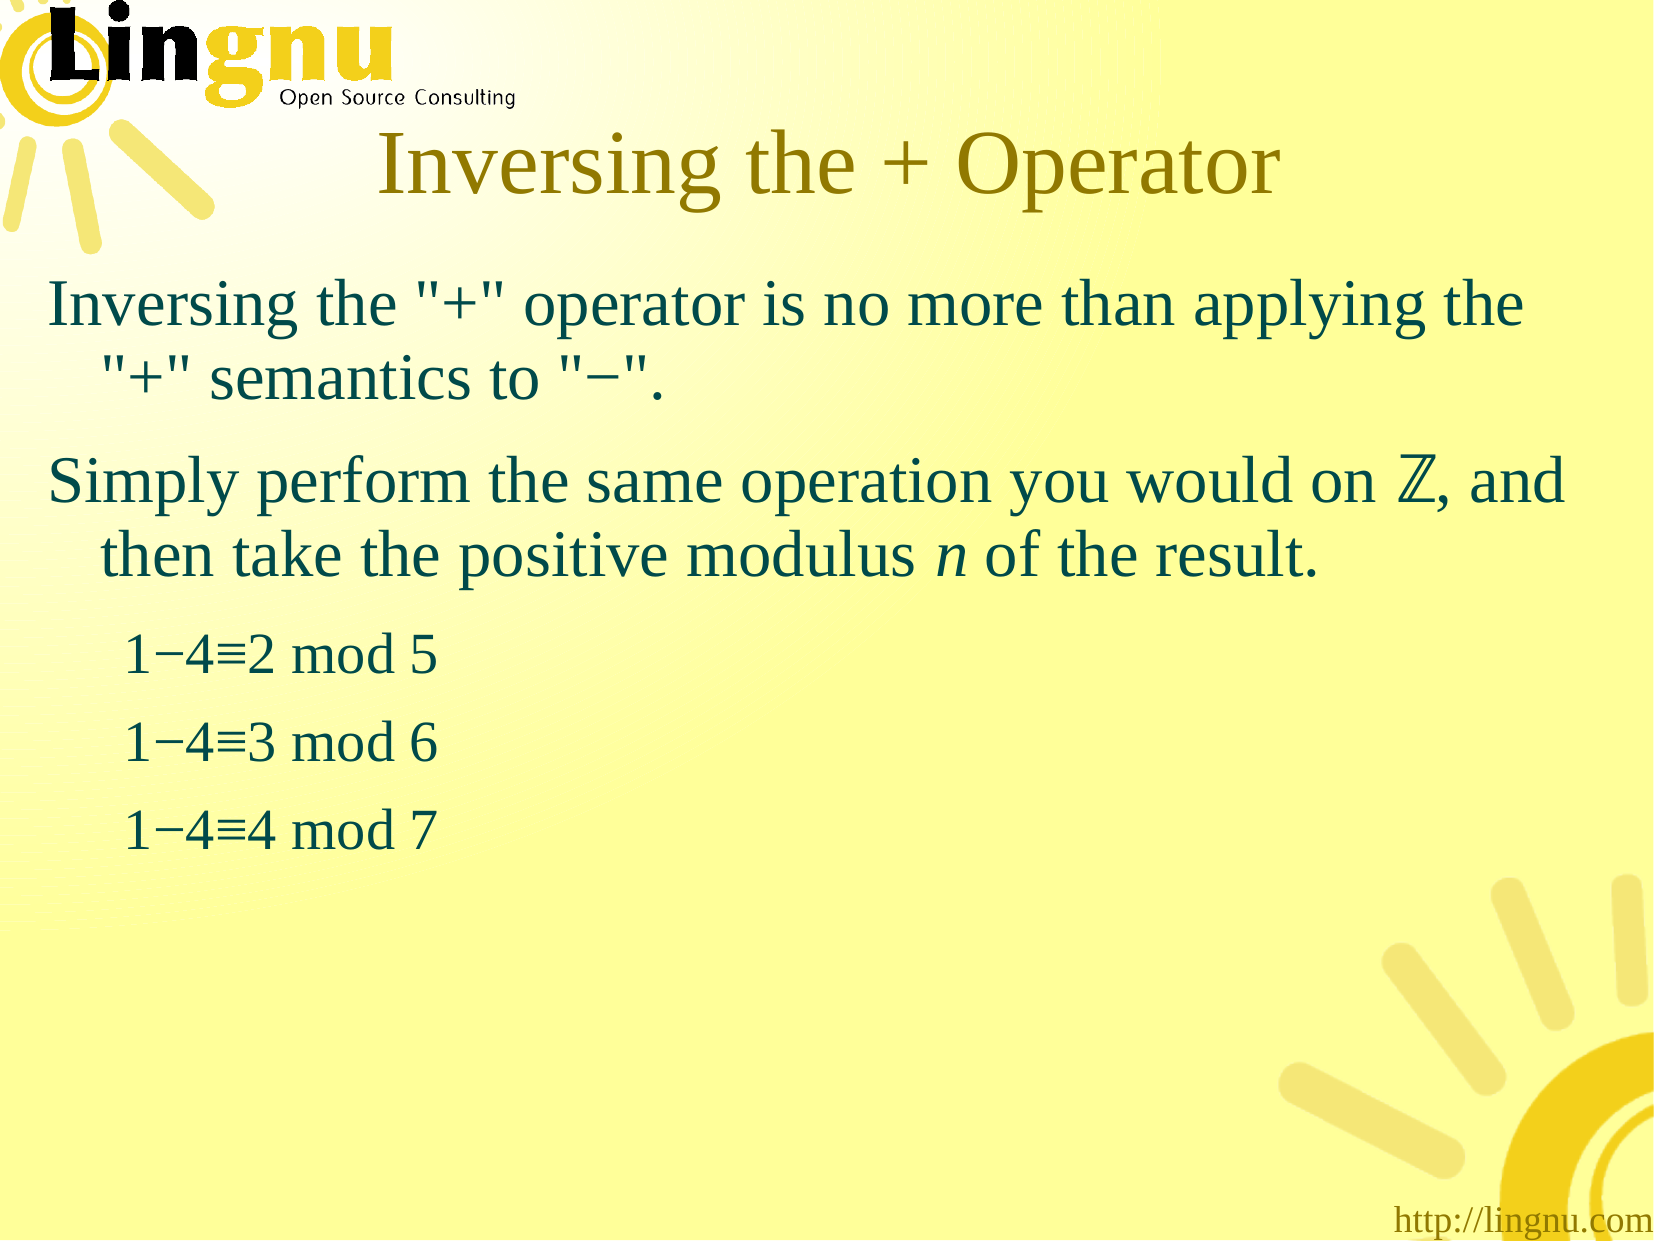

# Inversing the + Operator
Inversing the "+" operator is no more than applying the "+" semantics to "−".
Simply perform the same operation you would on ℤ, and then take the positive modulus n of the result.
1−4≡2 mod 5
1−4≡3 mod 6
1−4≡4 mod 7